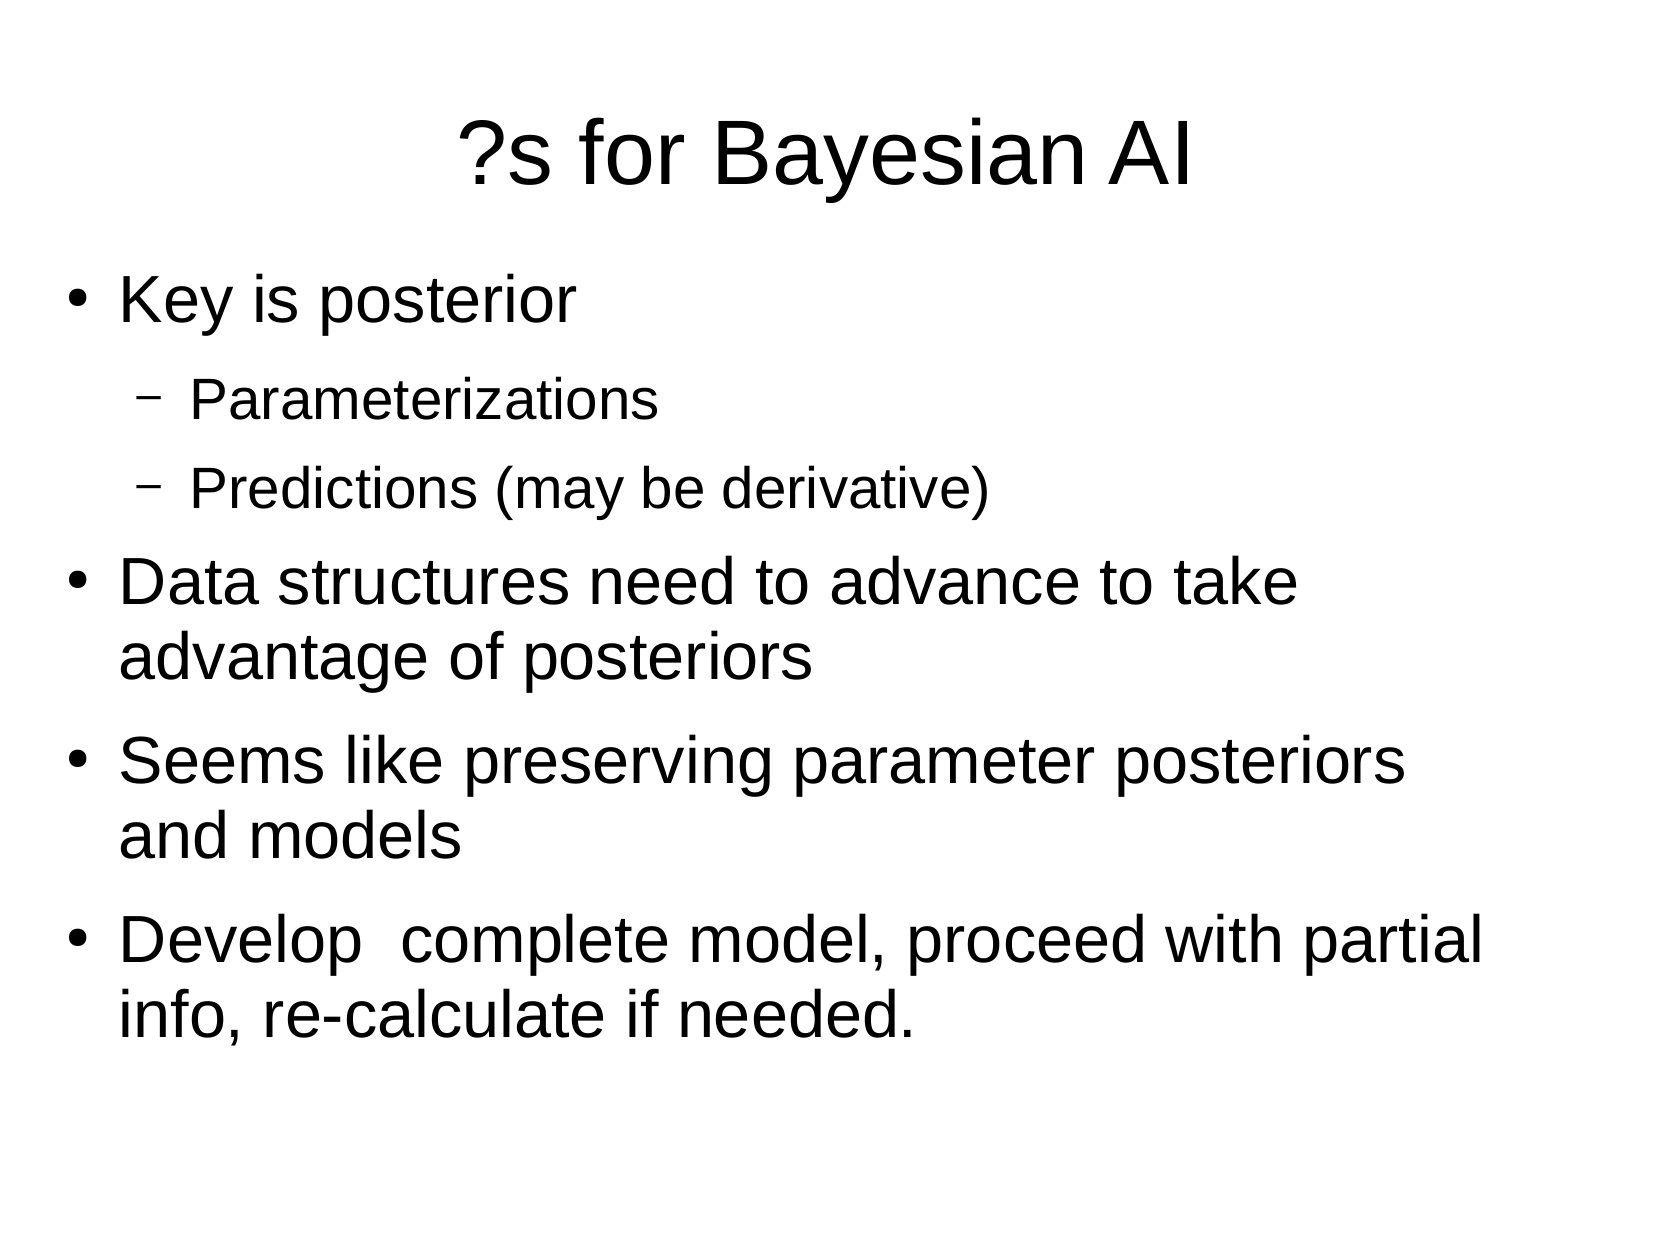

# ?s for Bayesian AI
Key is posterior
Parameterizations
Predictions (may be derivative)
Data structures need to advance to take advantage of posteriors
Seems like preserving parameter posteriors and models
Develop complete model, proceed with partial info, re-calculate if needed.